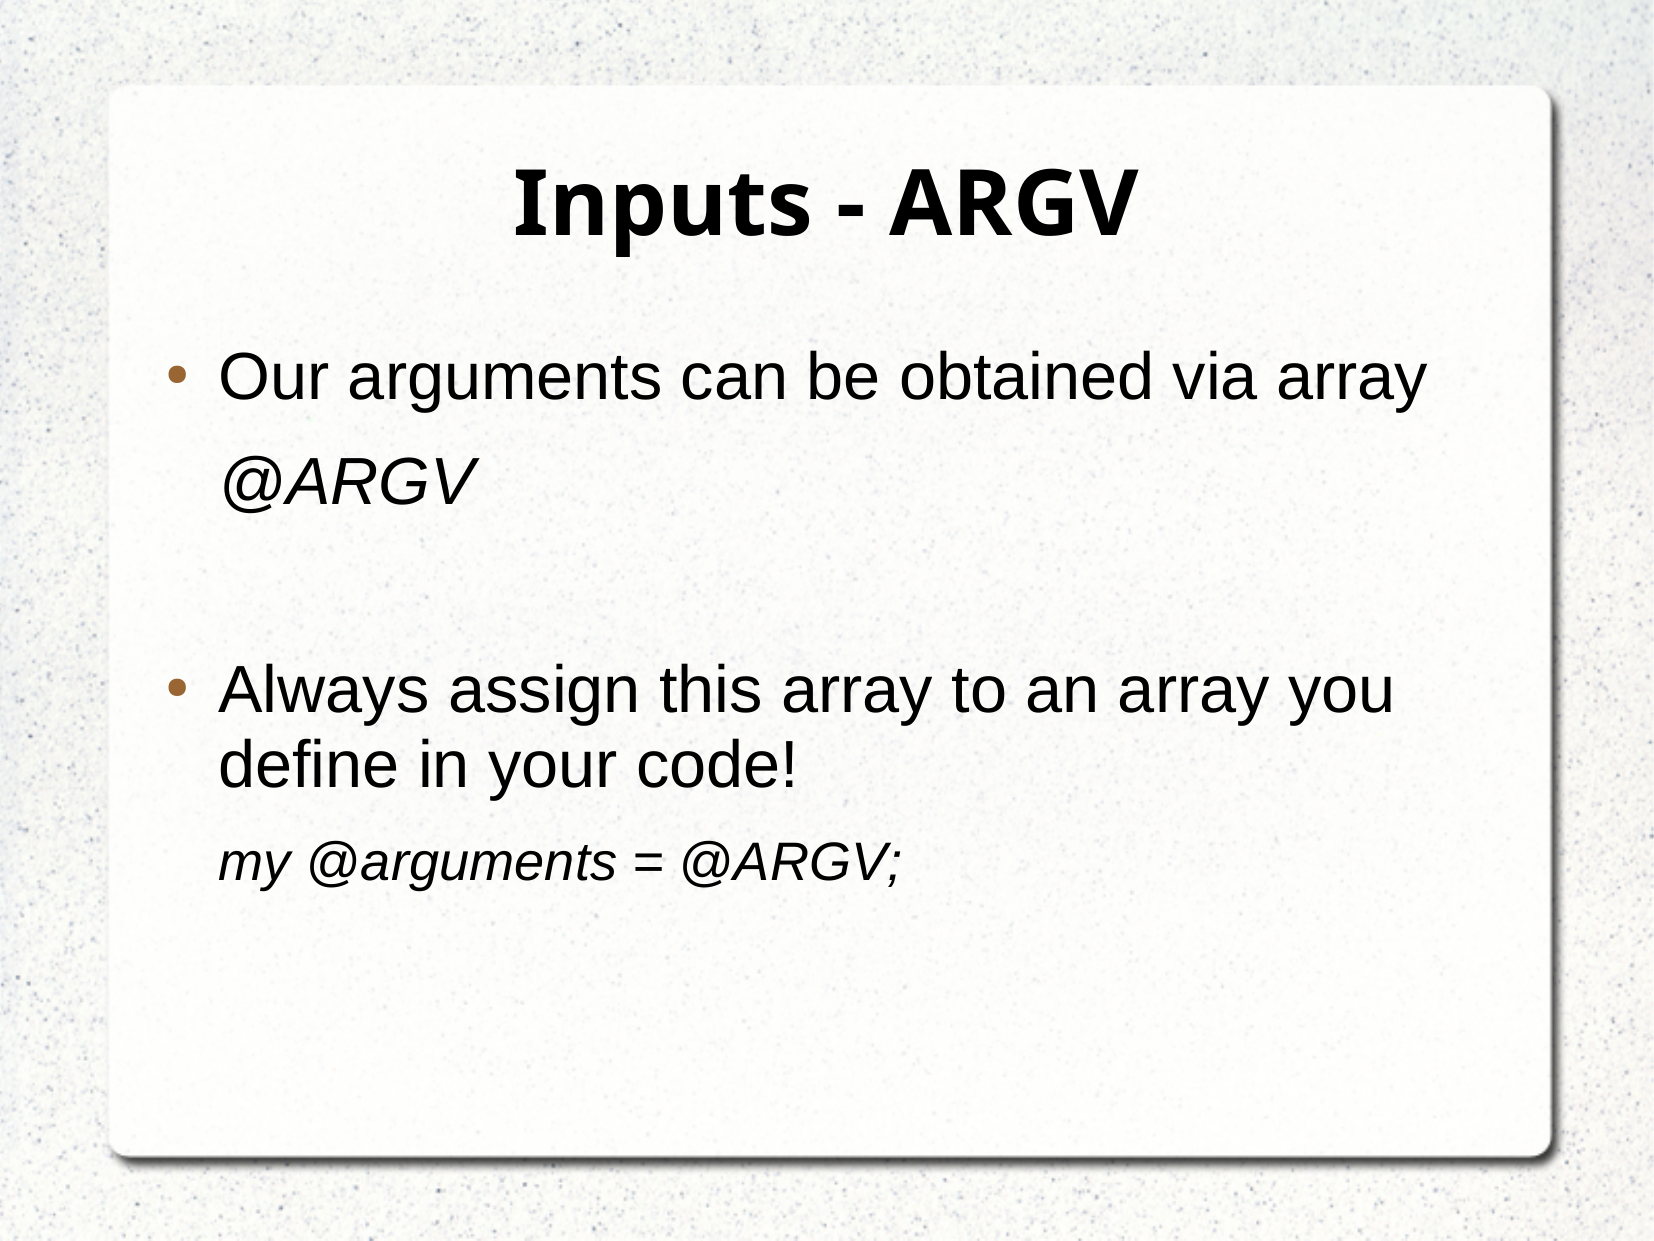

# Inputs - ARGV
Our arguments can be obtained via array
@ARGV
Always assign this array to an array you define in your code!
my @arguments = @ARGV;